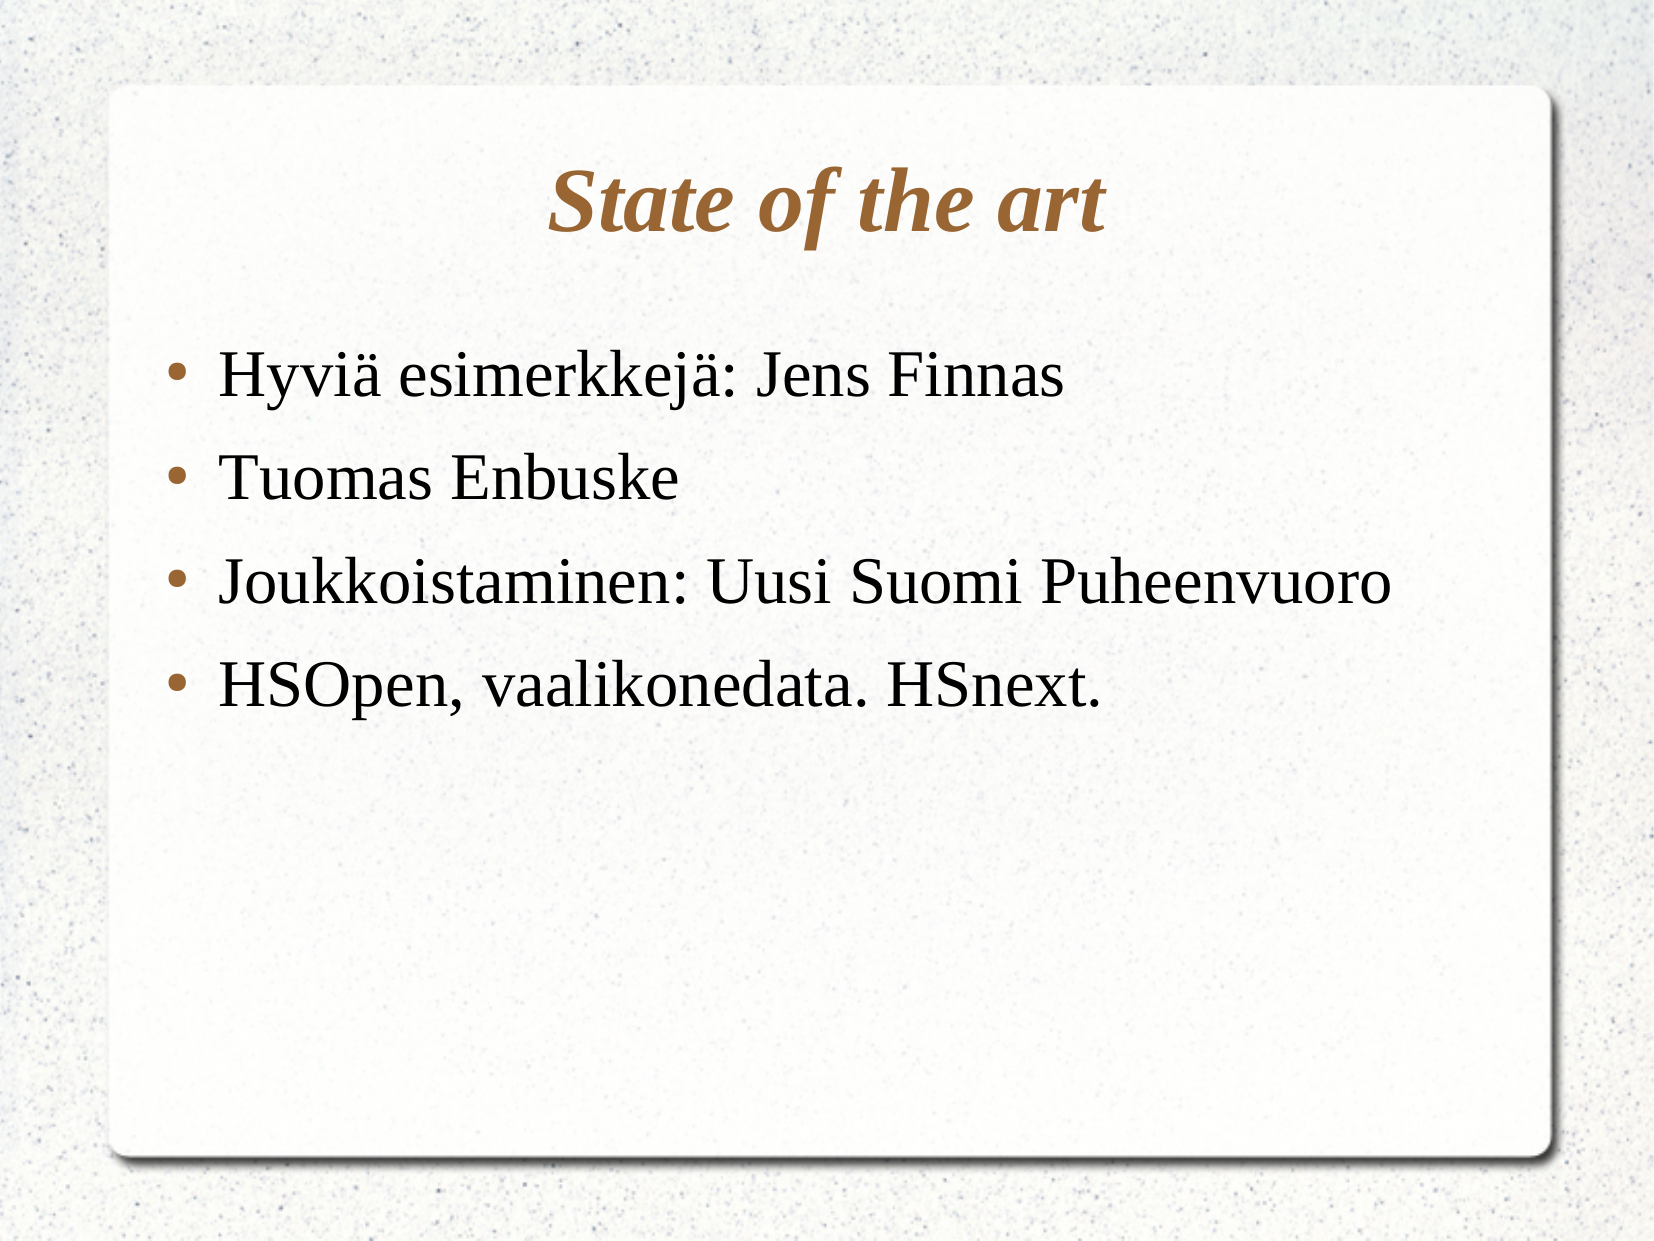

# State of the art
Hyviä esimerkkejä: Jens Finnas
Tuomas Enbuske
Joukkoistaminen: Uusi Suomi Puheenvuoro
HSOpen, vaalikonedata. HSnext.